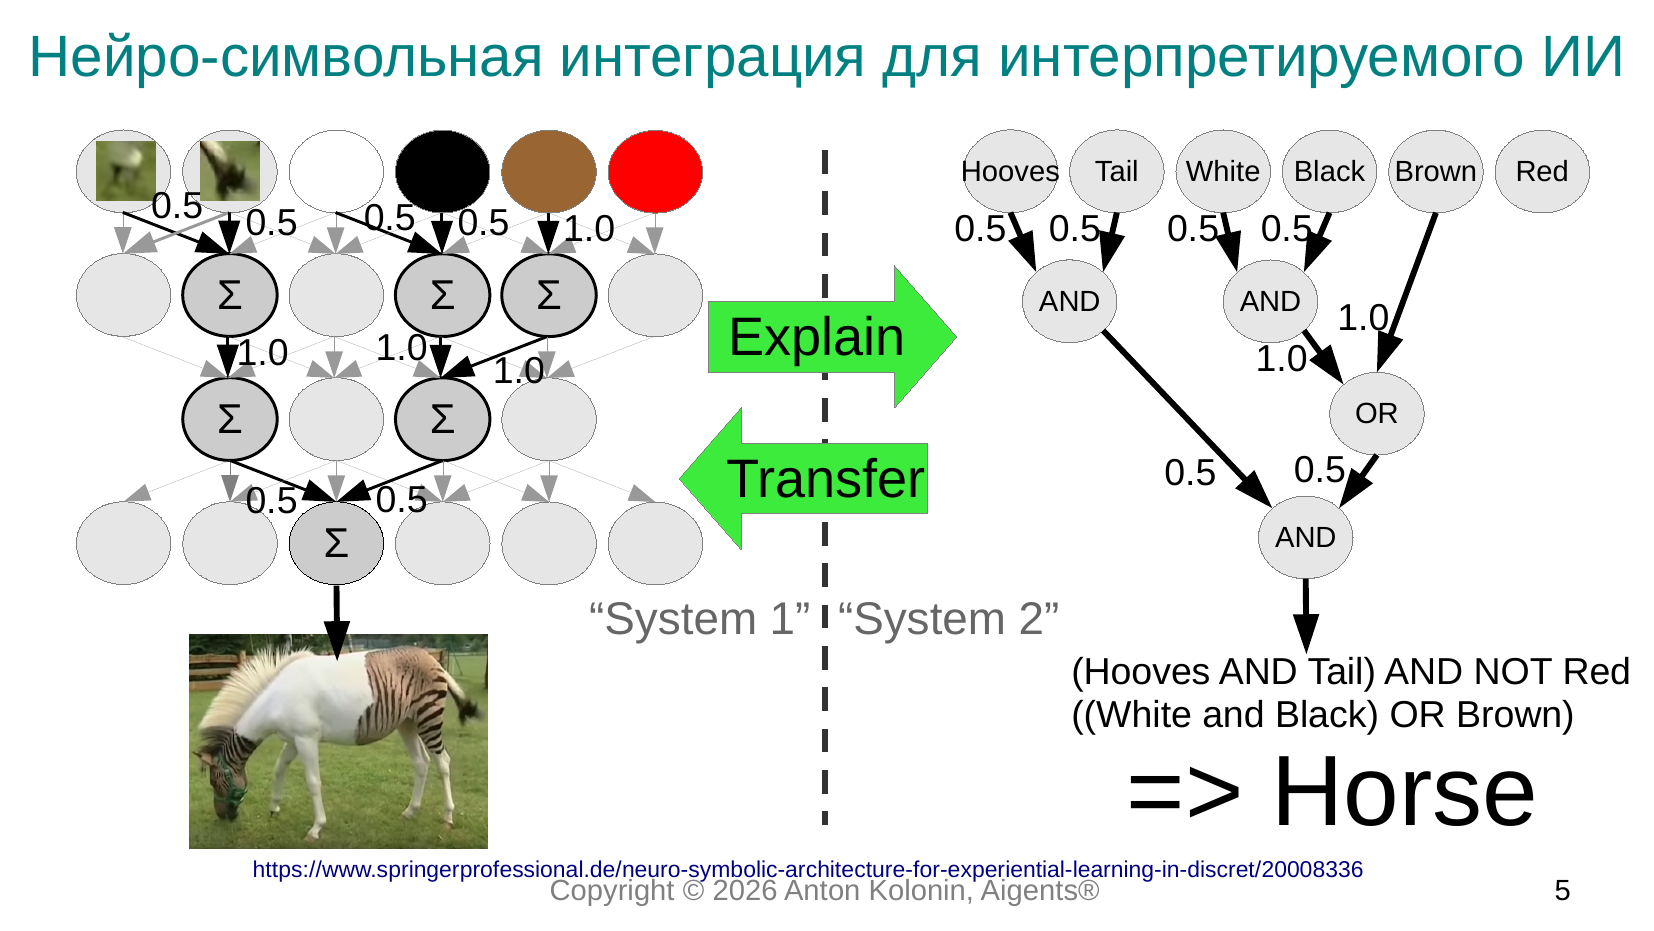

Нейро-символьная интеграция для интерпретируемого ИИ
Hooves
Tail
White
Black
Brown
Red
AND
AND
OR
AND
(Hooves AND Tail) AND NOT Red
((White and Black) OR Brown)
 => Horse
0.5
0.5
0.5
0.5
0.5
0.5
1.0
0.5
0.5
Σ
Σ
Σ
Explain
1.0
1.0
1.0
1.0
1.0
Σ
Σ
 Transfer
0.5
0.5
0.5
0.5
Σ
“System 1”
“System 2”
https://www.springerprofessional.de/neuro-symbolic-architecture-for-experiential-learning-in-discret/20008336
Copyright © 2026 Anton Kolonin, Aigents®
5